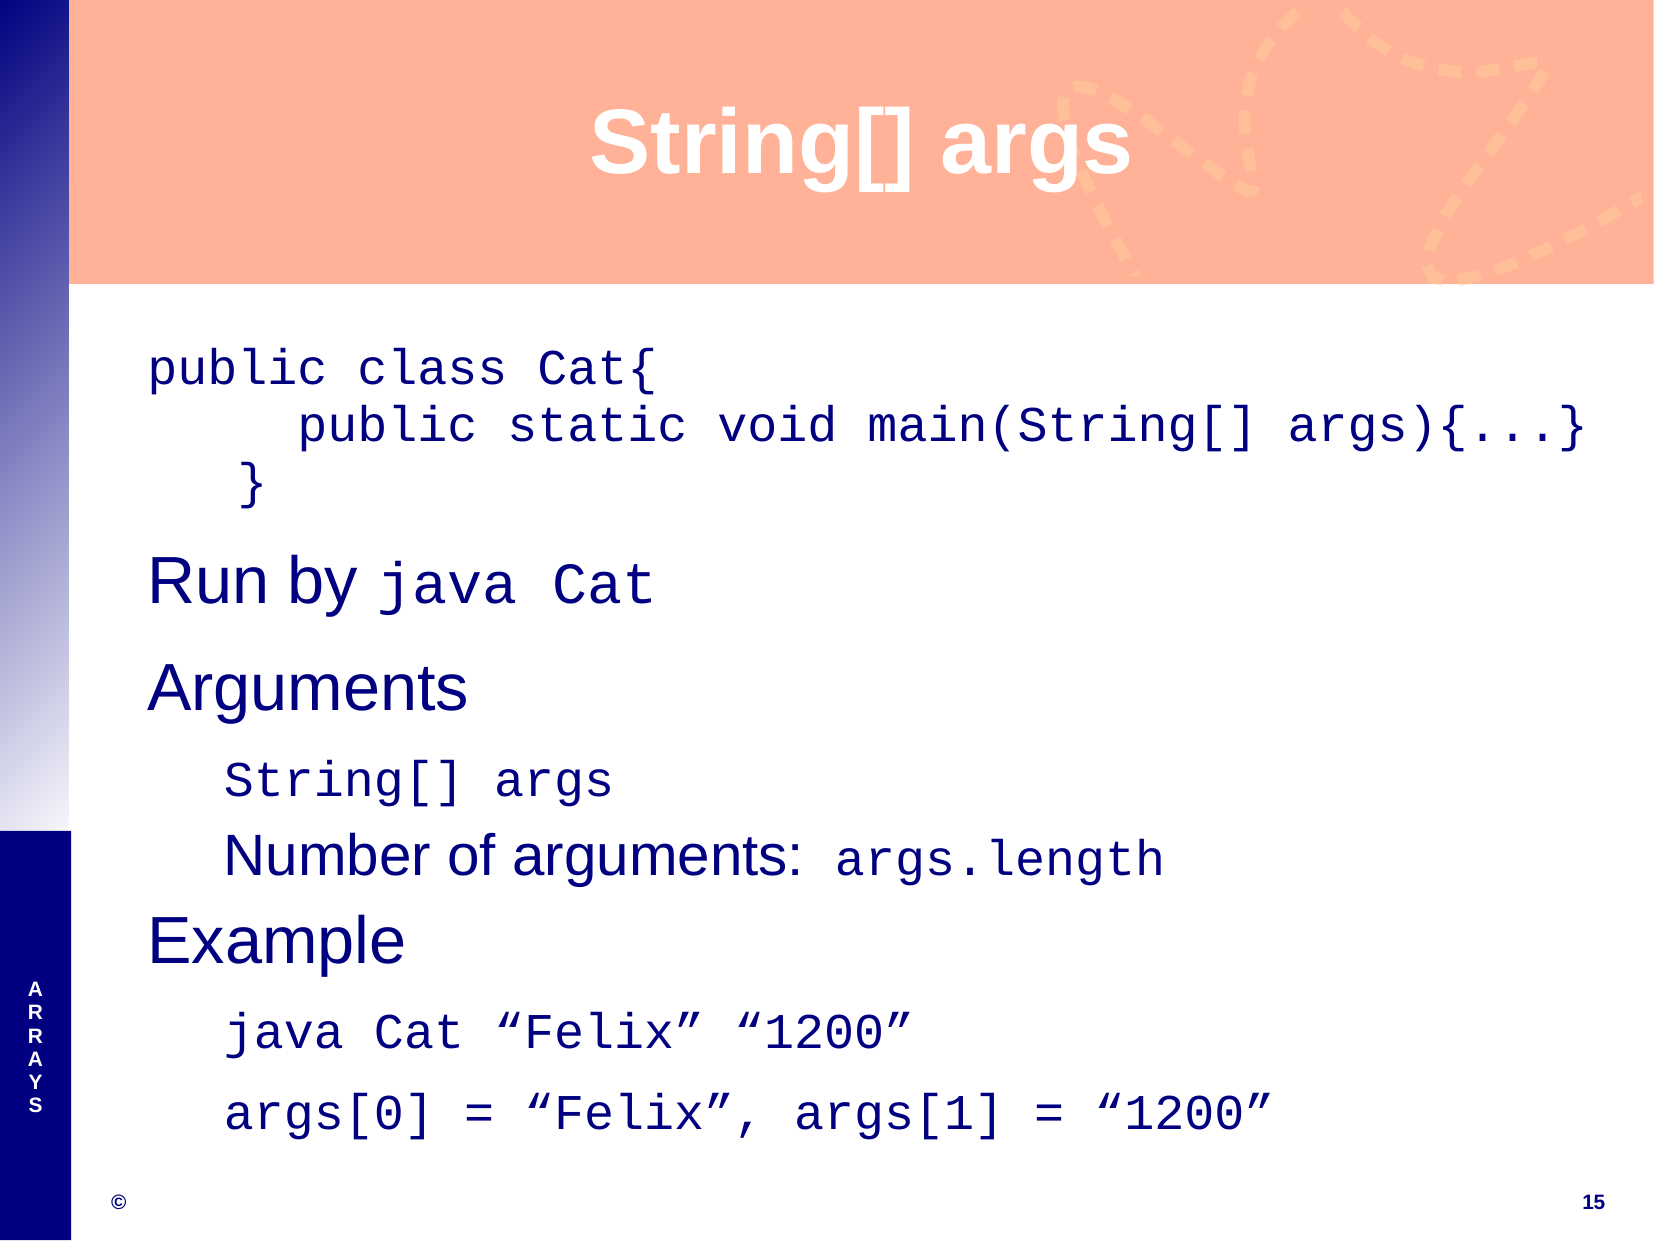

String[] args
# public class Cat{
 public static void main(String[] args){...}
 }
Run by java Cat
Arguments
String[] args
Number of arguments: args.length
Example
java Cat “Felix” “1200”
args[0] = “Felix”, args[1] = “1200”
A
R
R
A
Y
S